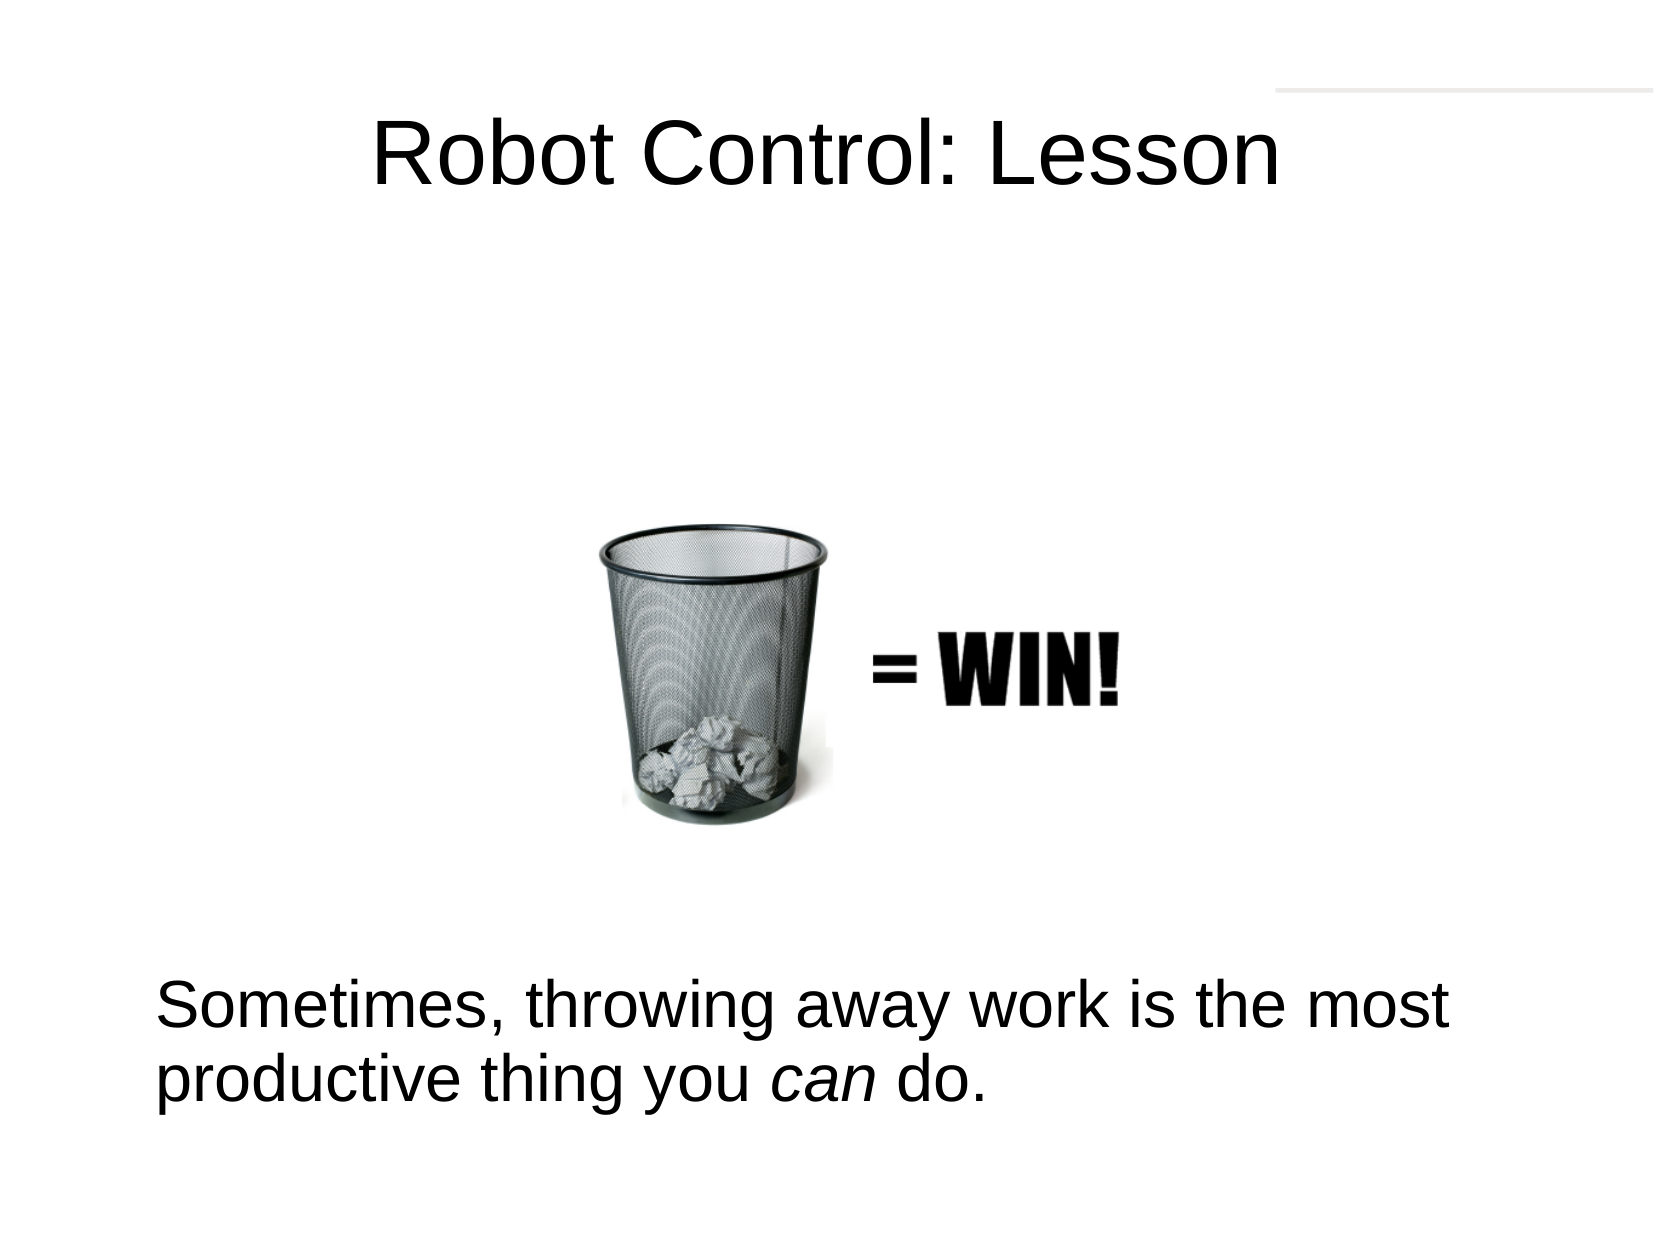

# Robot Control: Lesson
Sometimes, throwing away work is the most productive thing you can do.